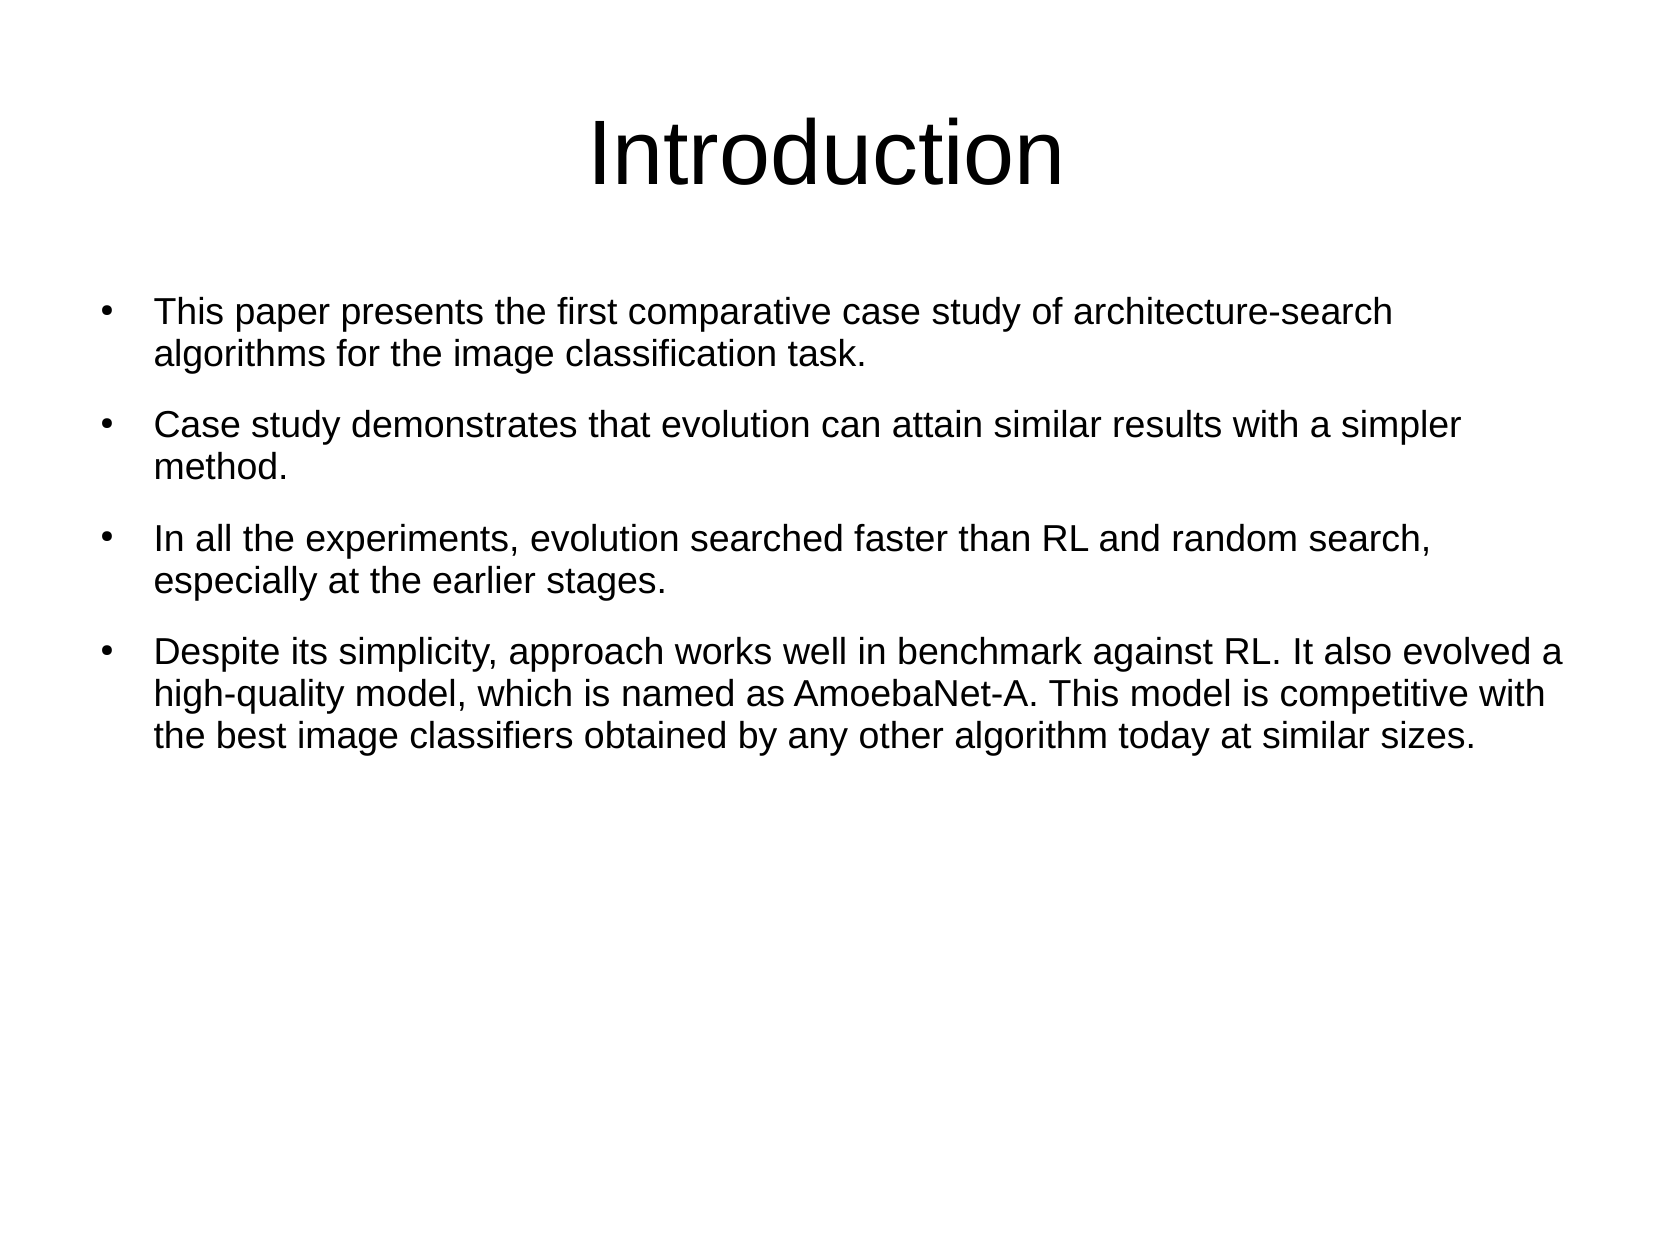

# Introduction
This paper presents the first comparative case study of architecture-search algorithms for the image classification task.
Case study demonstrates that evolution can attain similar results with a simpler method.
In all the experiments, evolution searched faster than RL and random search, especially at the earlier stages.
Despite its simplicity, approach works well in benchmark against RL. It also evolved a high-quality model, which is named as AmoebaNet-A. This model is competitive with the best image classifiers obtained by any other algorithm today at similar sizes.